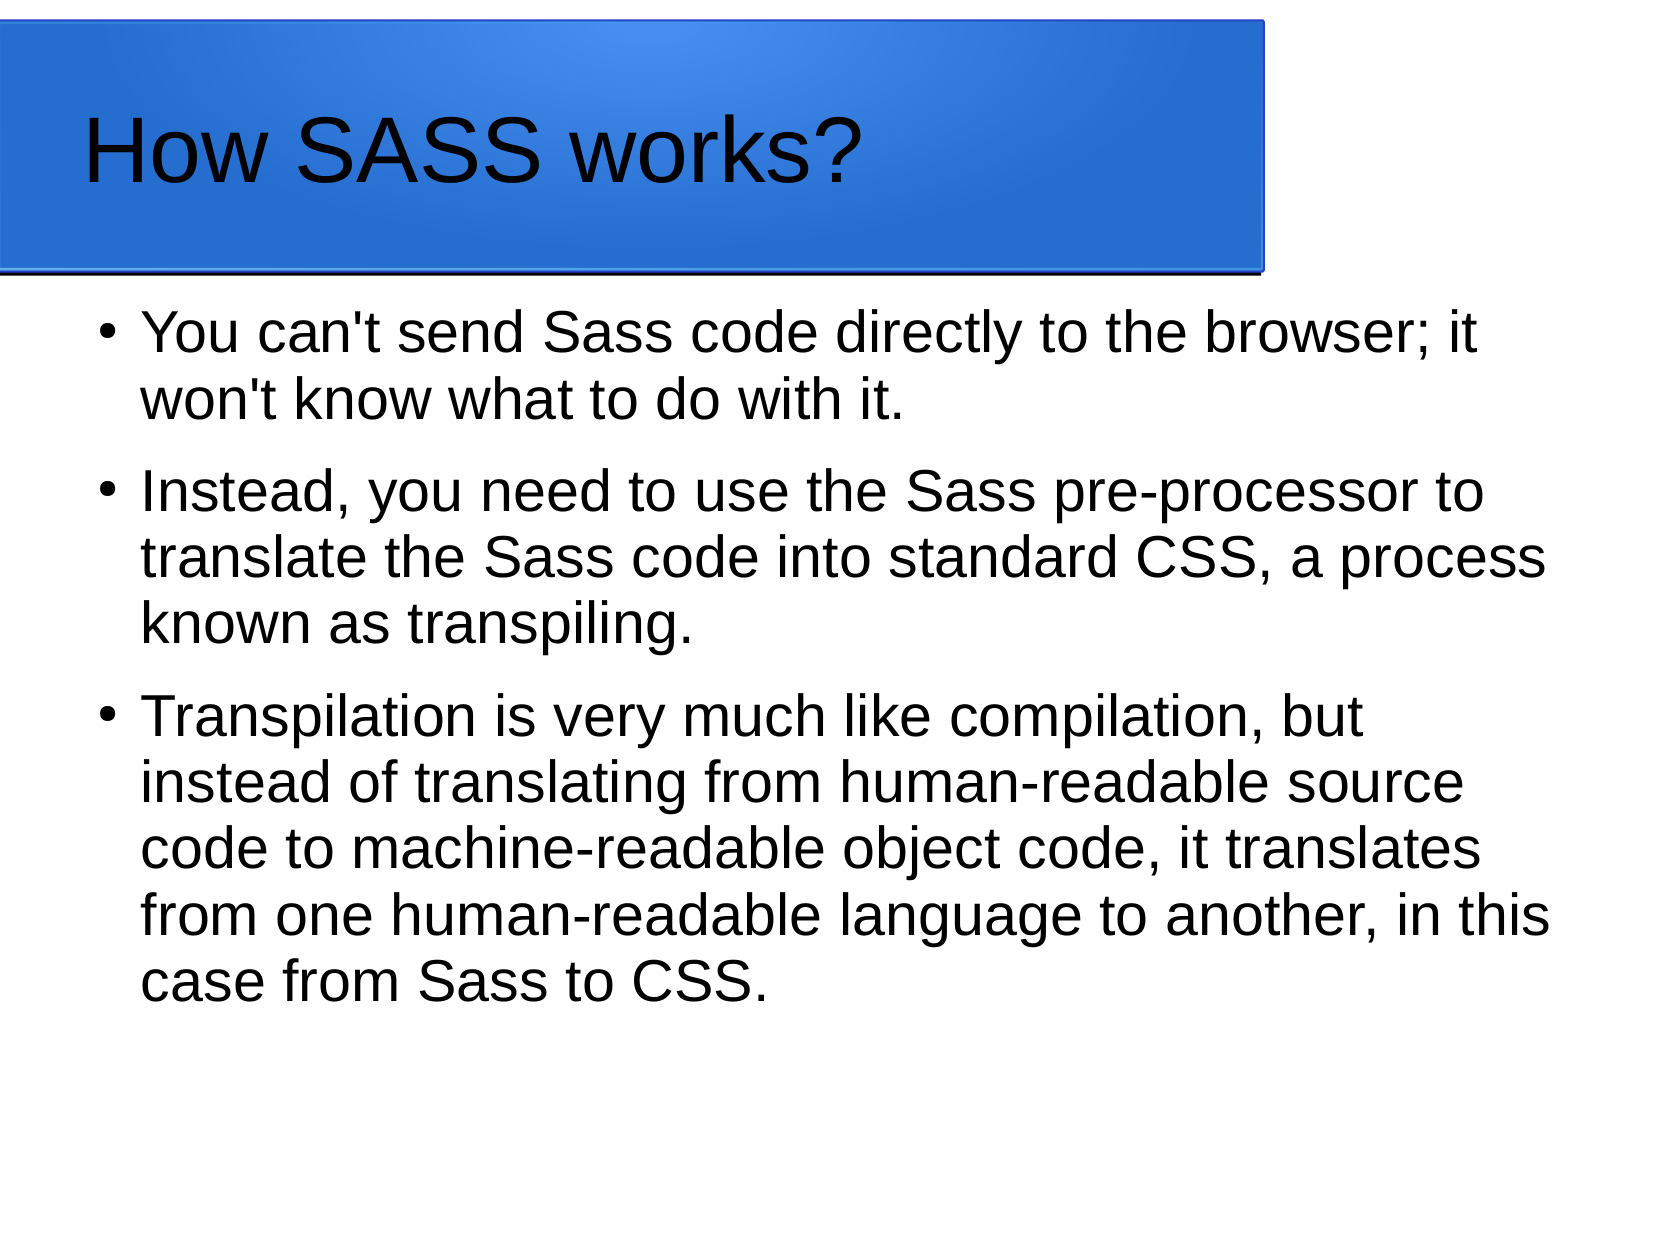

# How SASS works?
You can't send Sass code directly to the browser; it won't know what to do with it.
Instead, you need to use the Sass pre-processor to translate the Sass code into standard CSS, a process known as transpiling.
Transpilation is very much like compilation, but instead of translating from human-readable source code to machine-readable object code, it translates from one human-readable language to another, in this case from Sass to CSS.